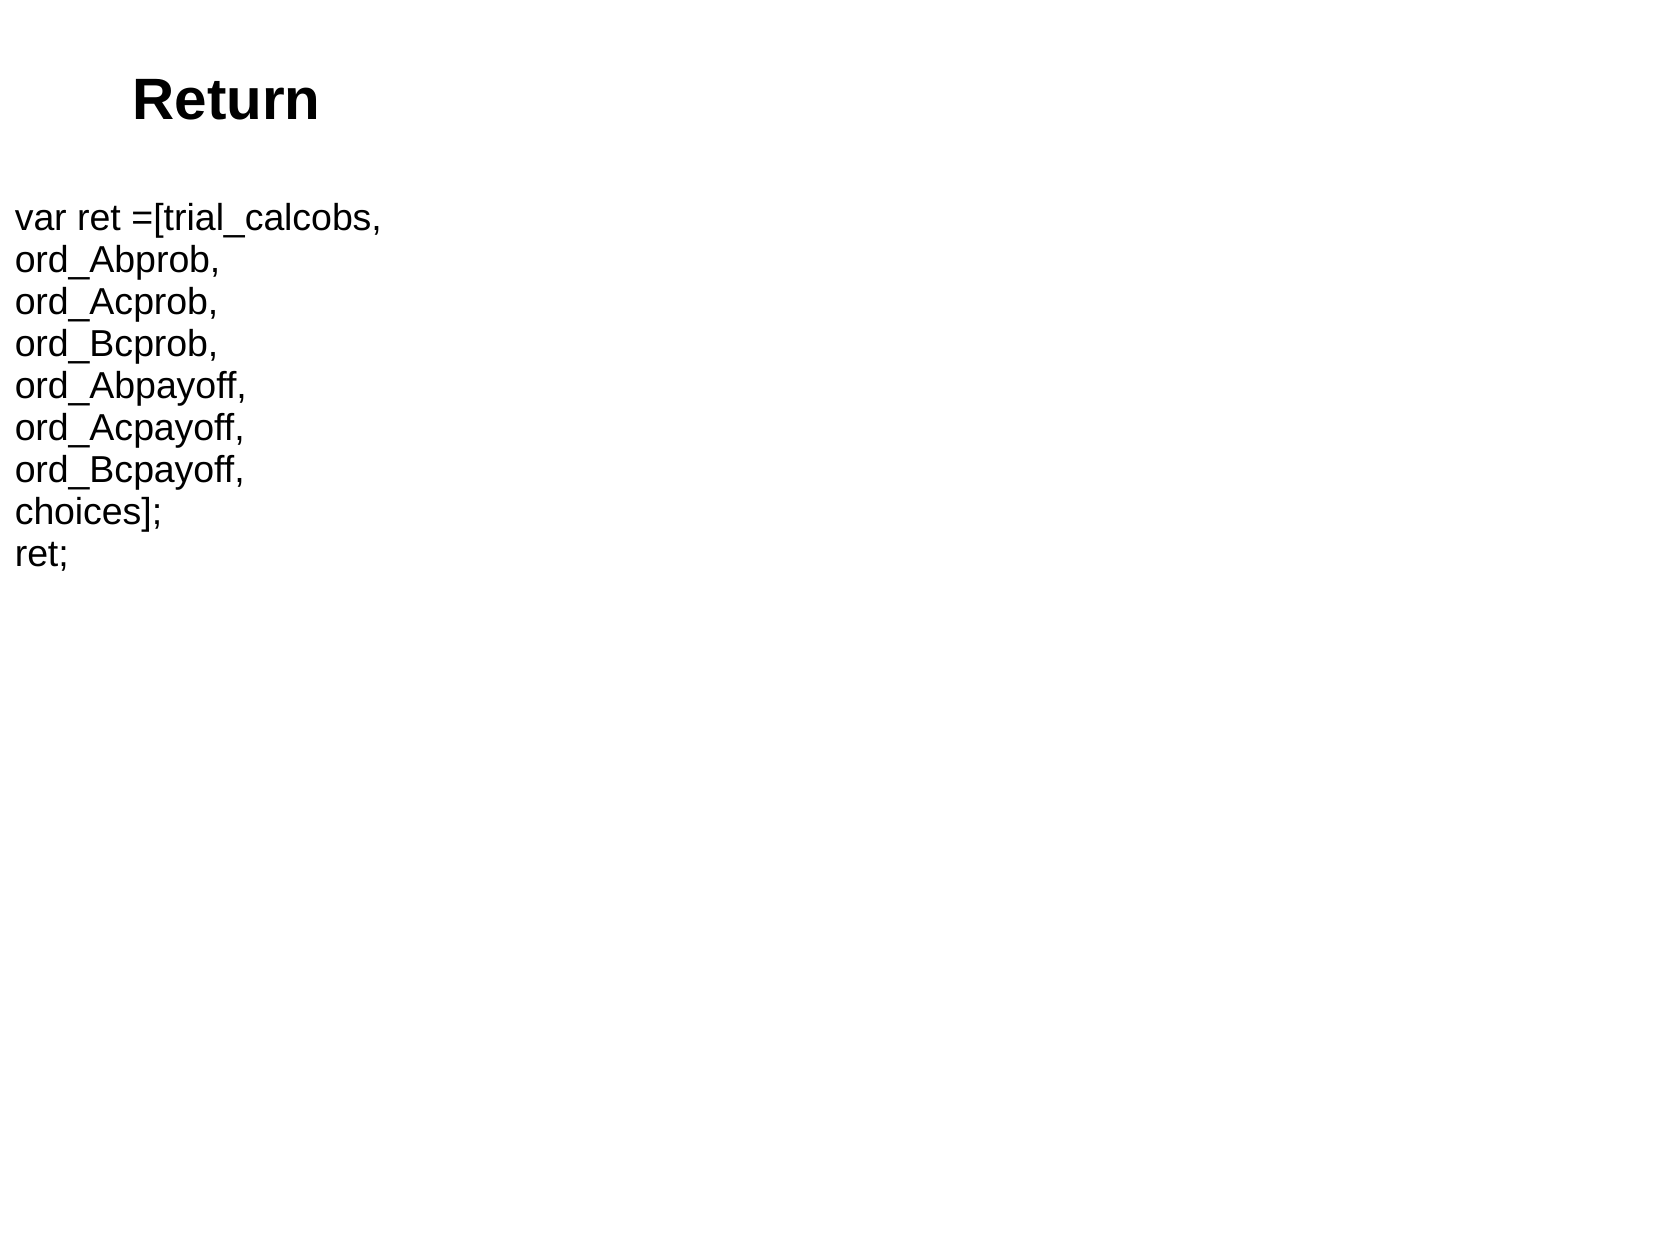

Return
var ret =[trial_calcobs,
ord_Abprob,
ord_Acprob,
ord_Bcprob,
ord_Abpayoff,
ord_Acpayoff,
ord_Bcpayoff,
choices];
ret;